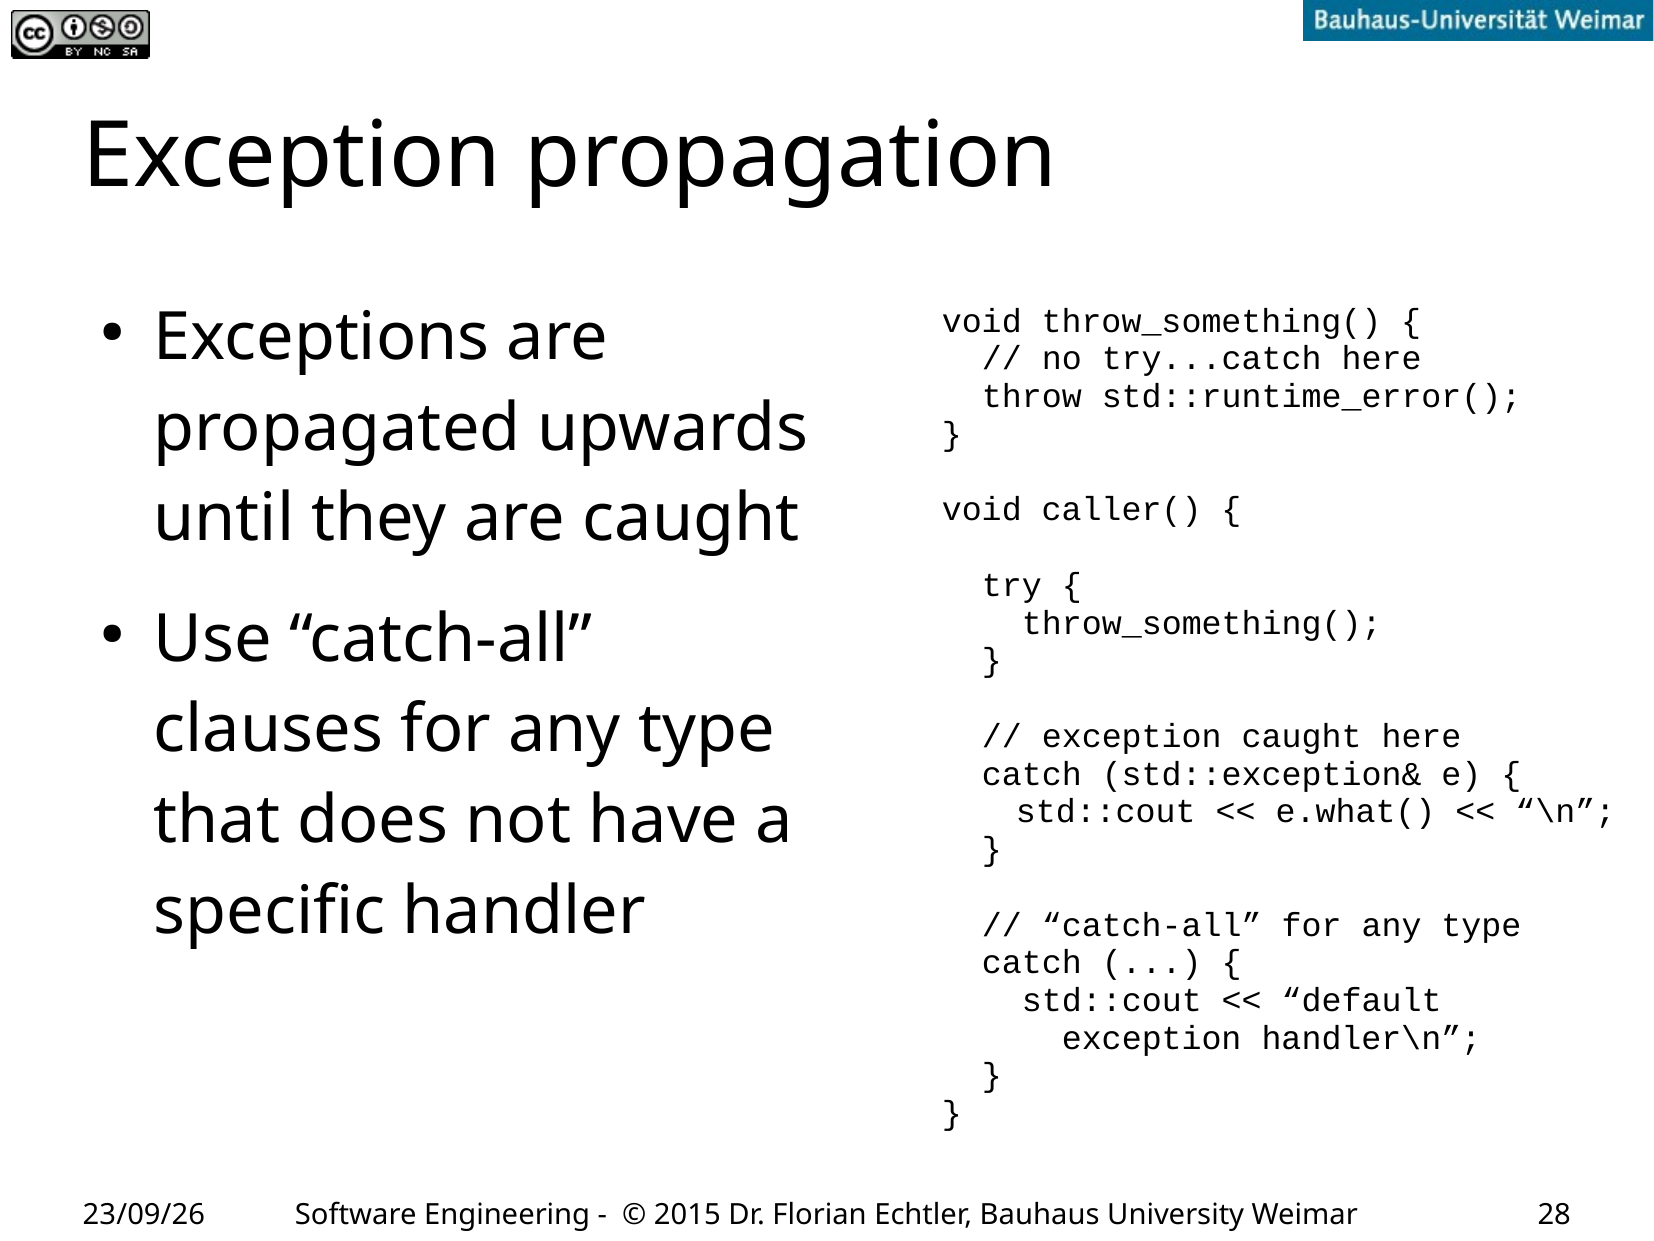

# Exception propagation
Exceptions are propagated upwards until they are caught
Use “catch-all” clauses for any type that does not have a specific handler
void throw_something() {
 // no try...catch here
 throw std::runtime_error();
}
void caller() {
 try {
 throw_something();
 }
 // exception caught here
 catch (std::exception& e) {
	std::cout << e.what() << “\n”;
 }
 // “catch-all” for any type
 catch (...) {
 std::cout << “default
 exception handler\n”;
 }
}
Software Engineering - © 2015 Dr. Florian Echtler, Bauhaus University Weimar
28